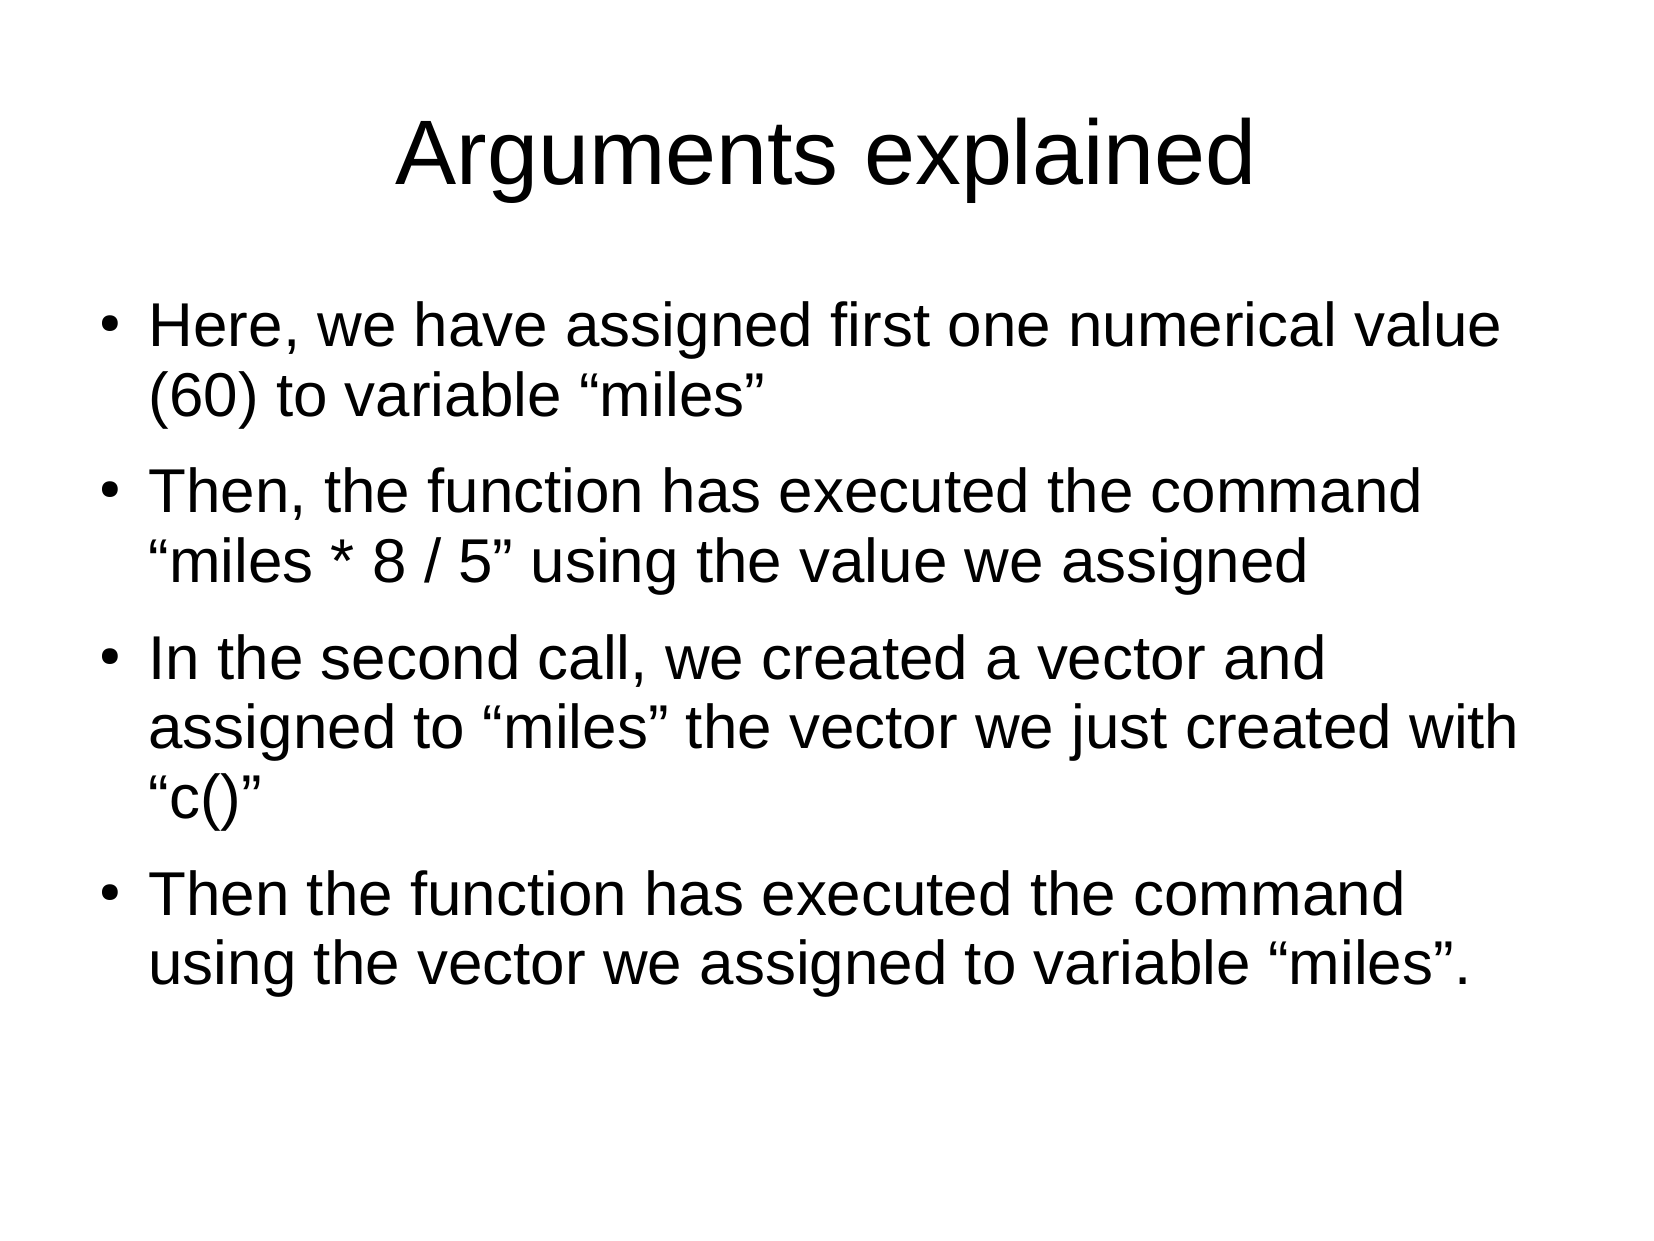

# Arguments explained
Here, we have assigned first one numerical value (60) to variable “miles”
Then, the function has executed the command “miles * 8 / 5” using the value we assigned
In the second call, we created a vector and assigned to “miles” the vector we just created with “c()”
Then the function has executed the command using the vector we assigned to variable “miles”.